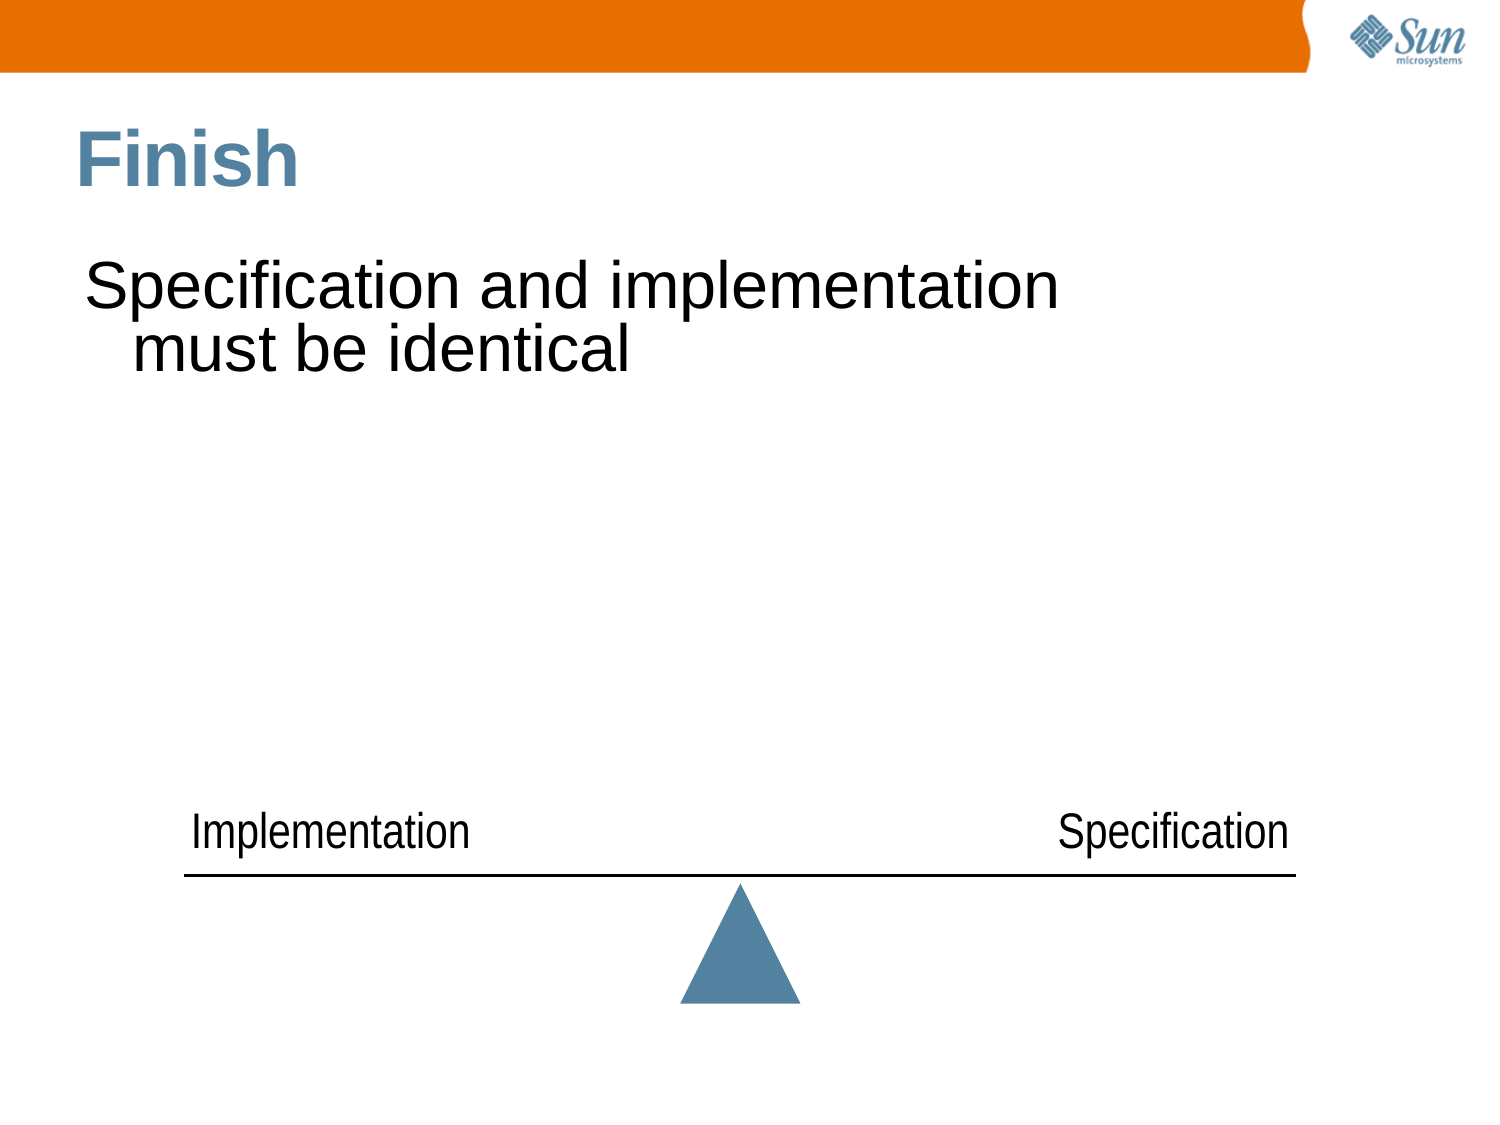

# Finish
Specification and implementation
must be identical
Implementation
Specification